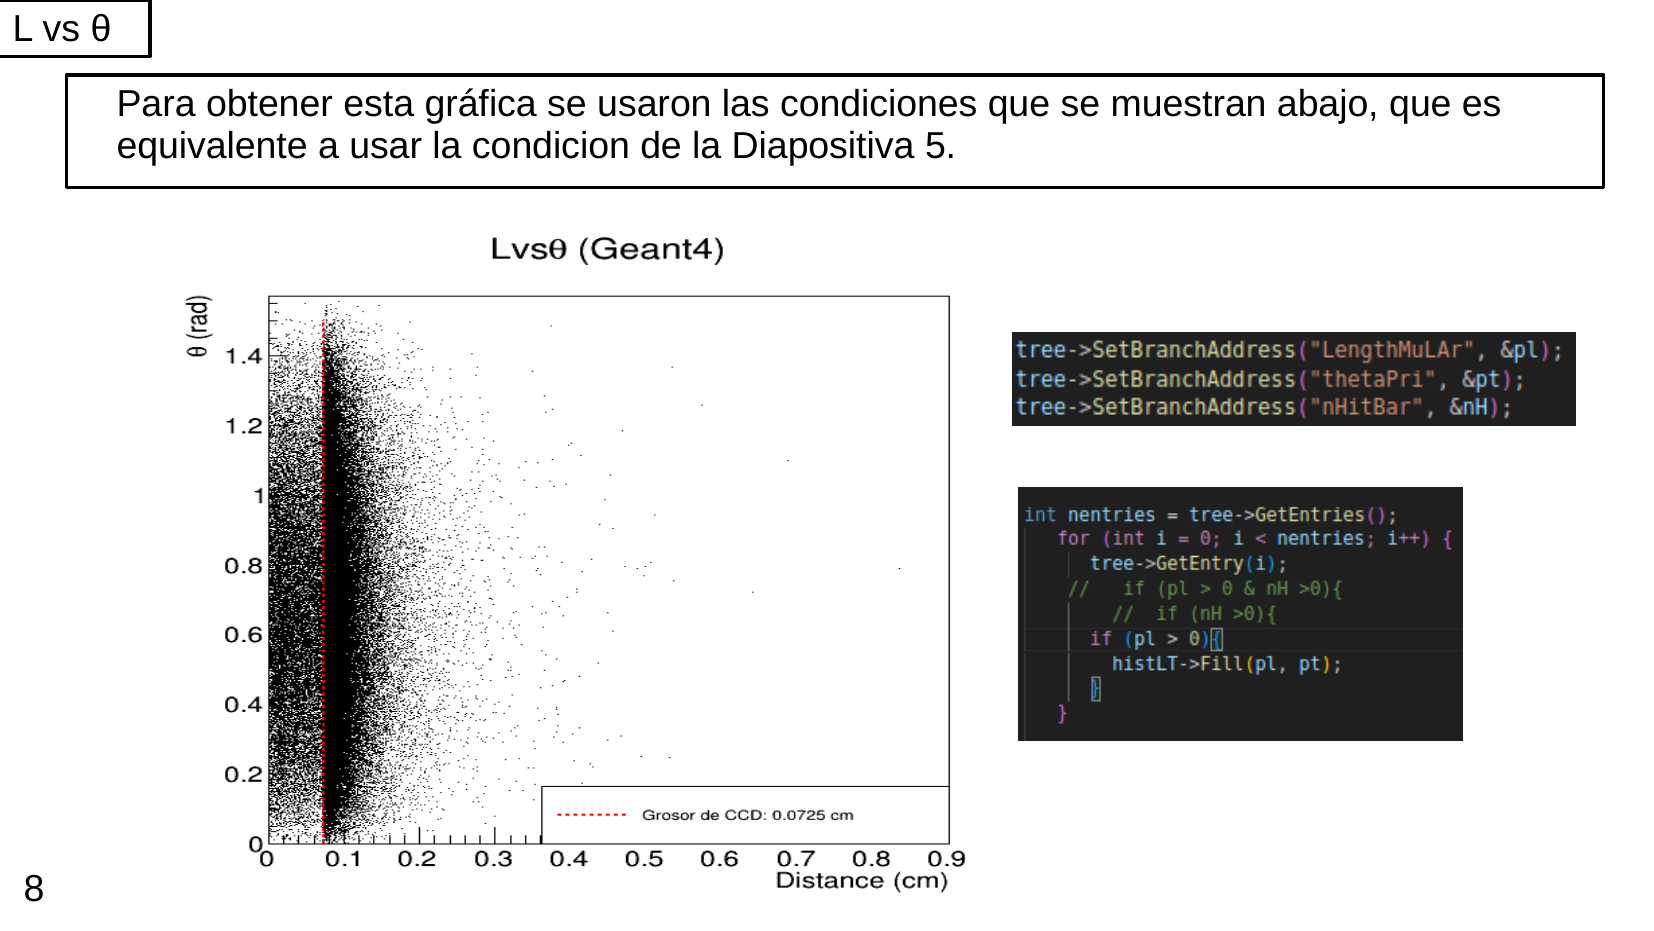

L vs θ
Para obtener esta gráfica se usaron las condiciones que se muestran abajo, que es equivalente a usar la condicion de la Diapositiva 5.